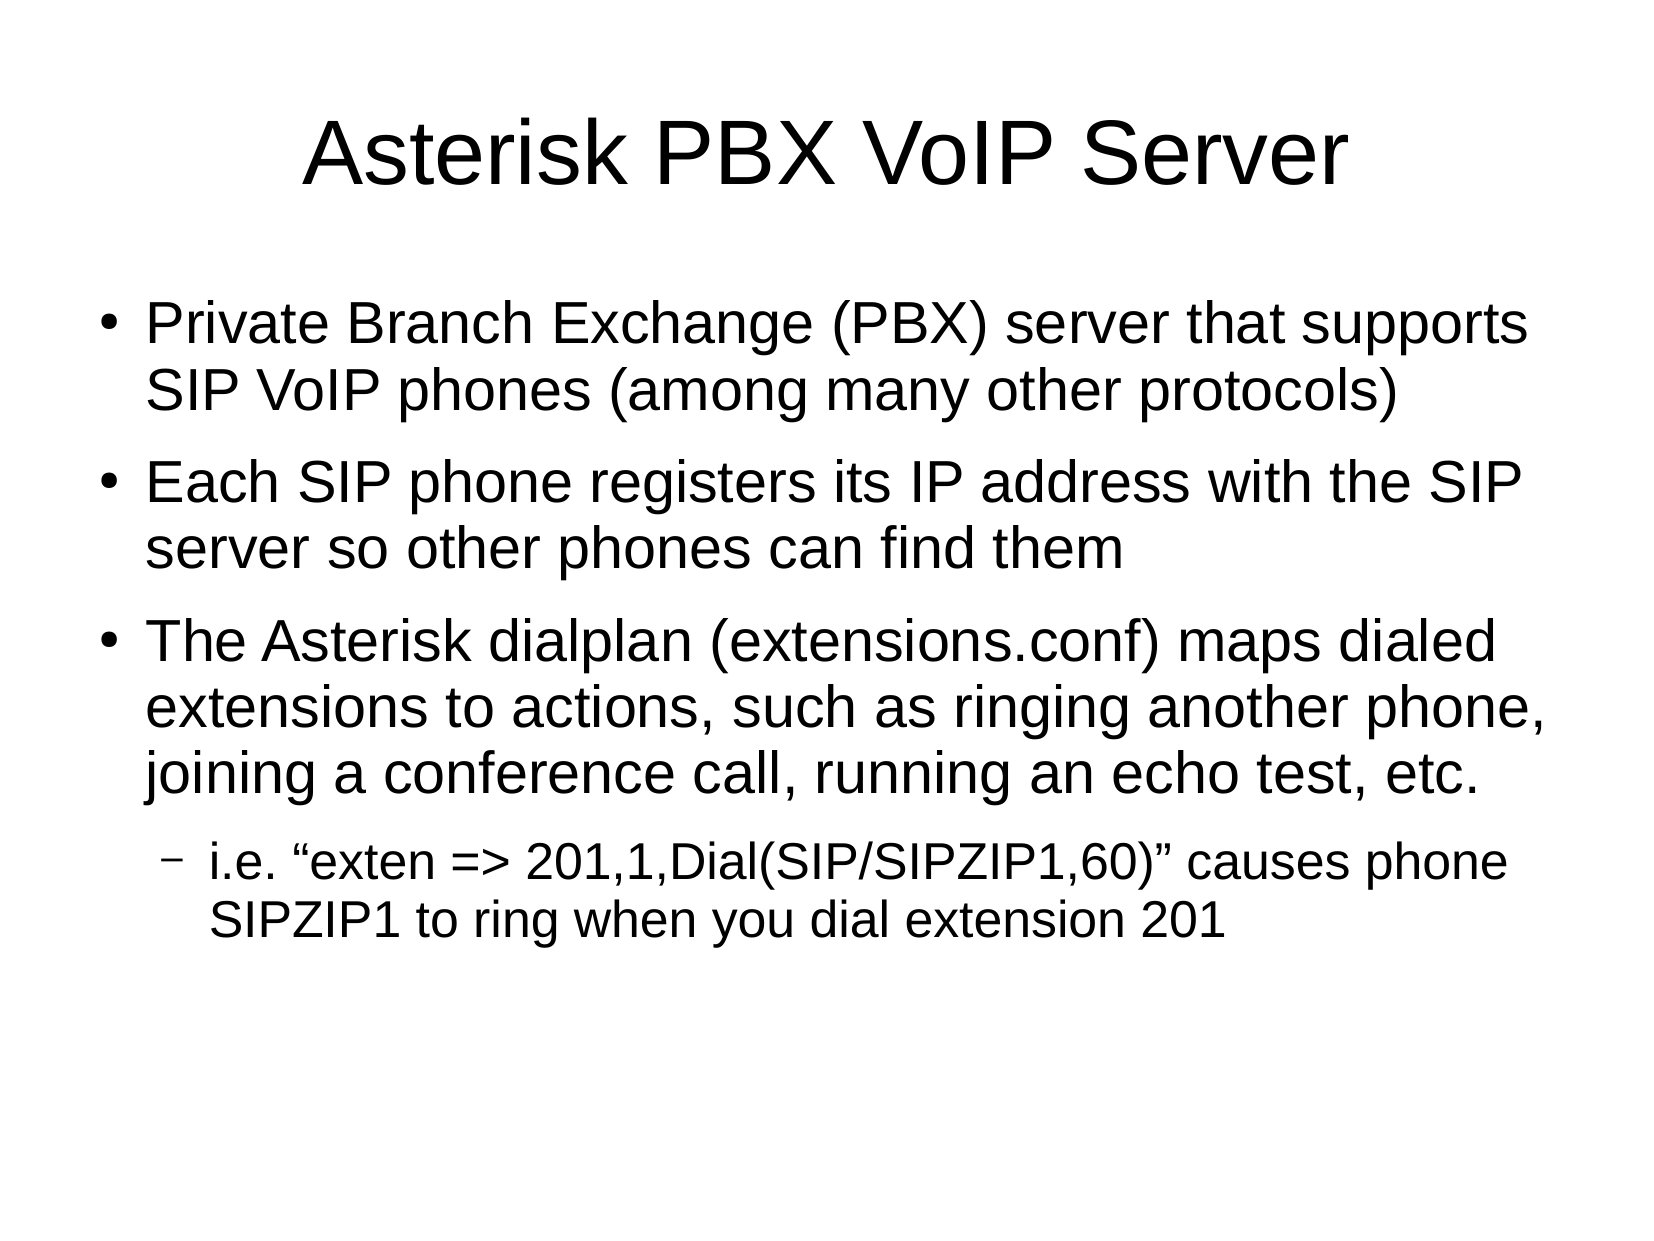

# Asterisk PBX VoIP Server
Private Branch Exchange (PBX) server that supports SIP VoIP phones (among many other protocols)
Each SIP phone registers its IP address with the SIP server so other phones can find them
The Asterisk dialplan (extensions.conf) maps dialed extensions to actions, such as ringing another phone, joining a conference call, running an echo test, etc.
i.e. “exten => 201,1,Dial(SIP/SIPZIP1,60)” causes phone SIPZIP1 to ring when you dial extension 201